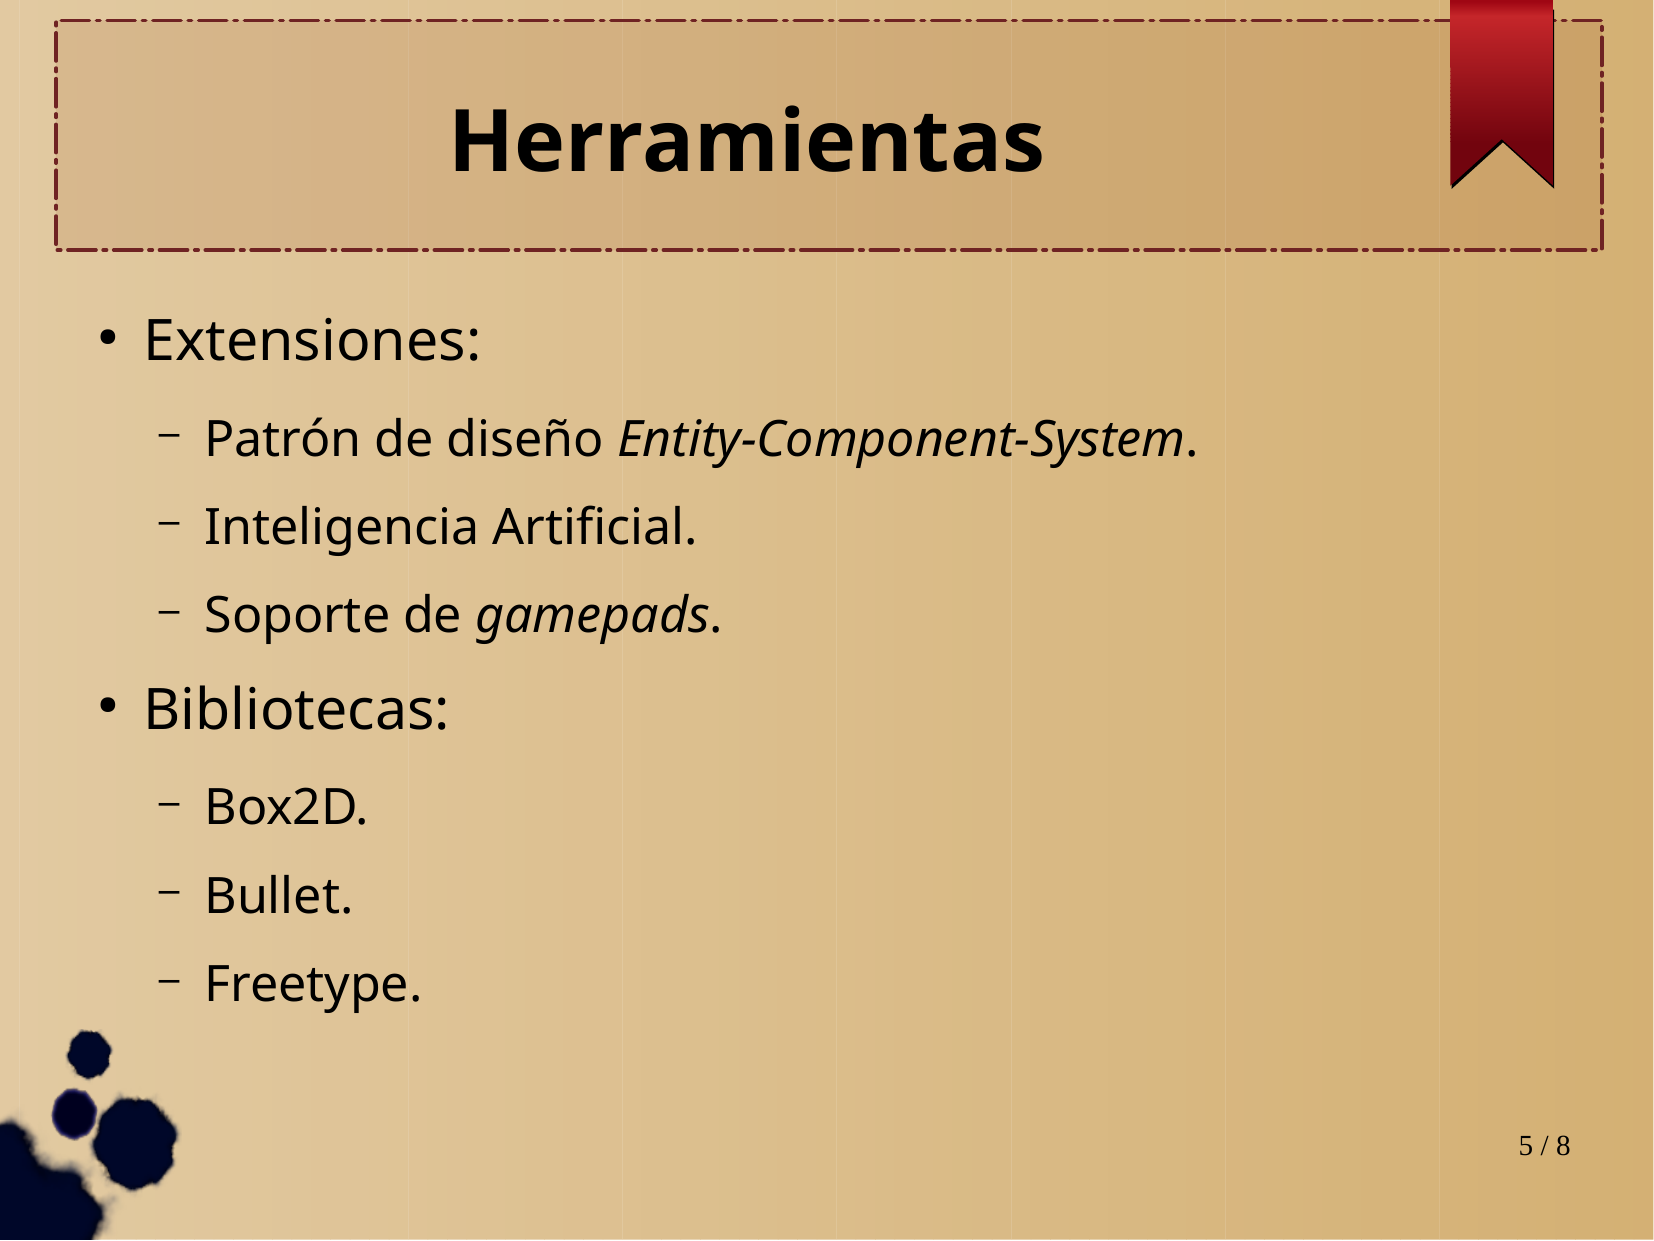

# Herramientas
Extensiones:
Patrón de diseño Entity-Component-System.
Inteligencia Artificial.
Soporte de gamepads.
Bibliotecas:
Box2D.
Bullet.
Freetype.
5